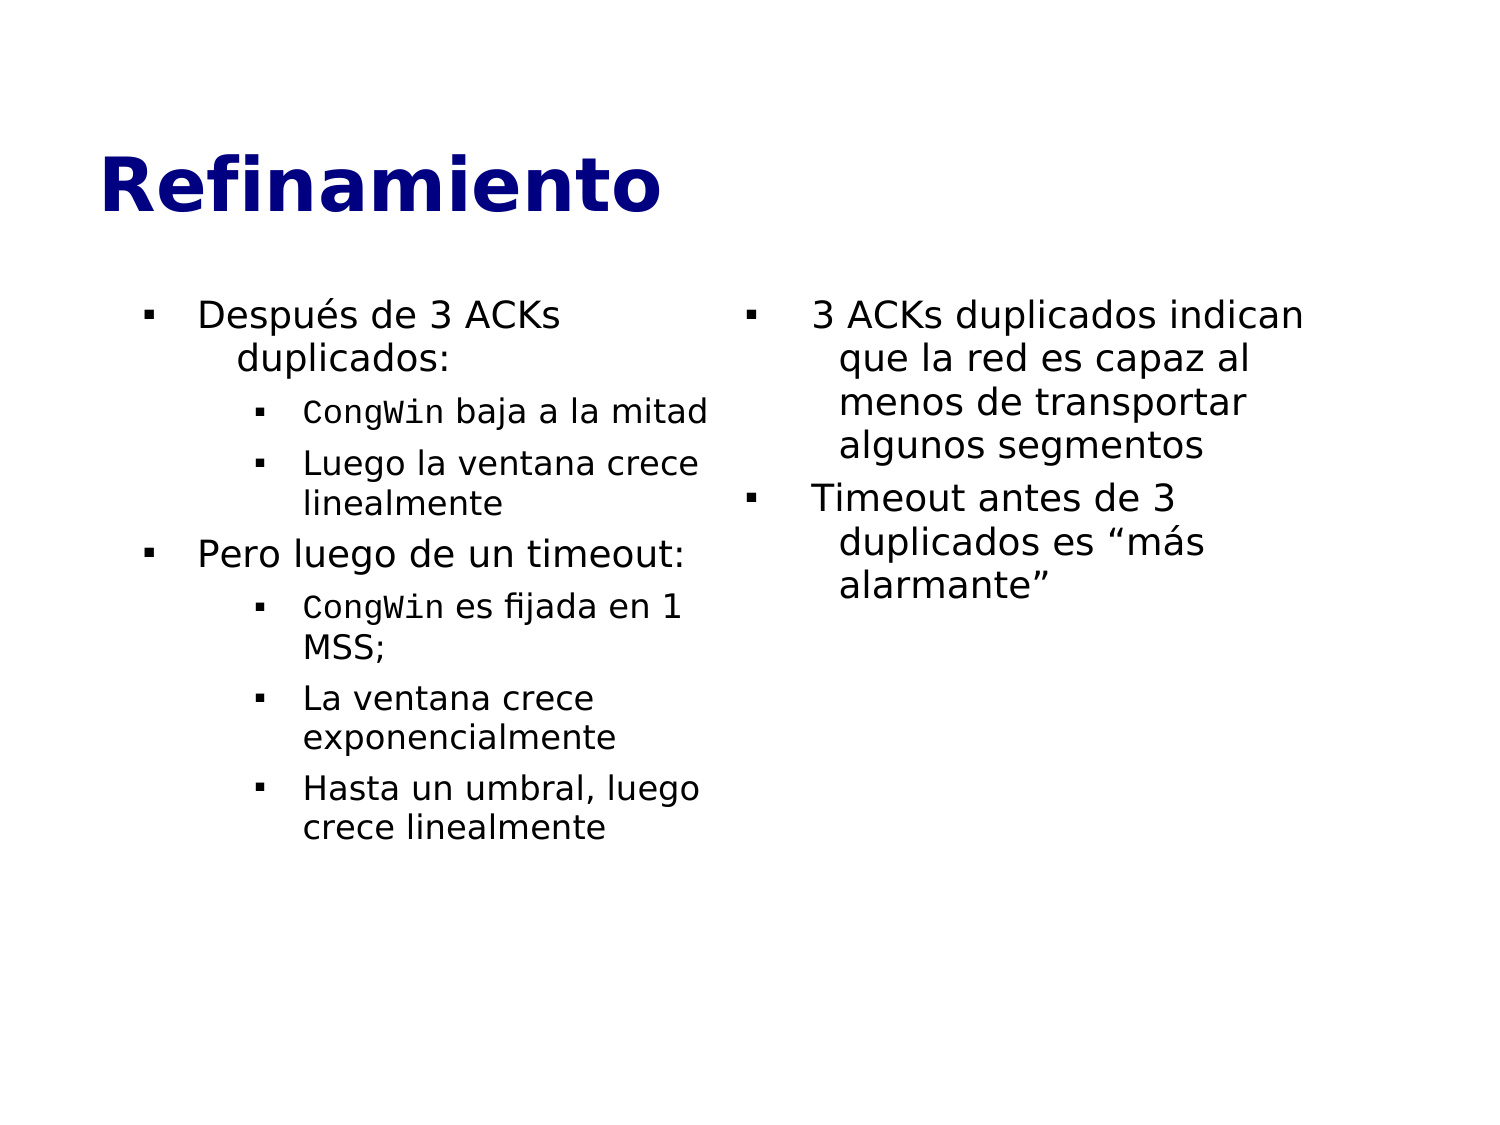

# Refinamiento
Después de 3 ACKs duplicados:
CongWin baja a la mitad
Luego la ventana crece linealmente
Pero luego de un timeout:
CongWin es fijada en 1 MSS;
La ventana crece exponencialmente
Hasta un umbral, luego crece linealmente
 3 ACKs duplicados indican que la red es capaz al menos de transportar algunos segmentos
 Timeout antes de 3 duplicados es “más alarmante”